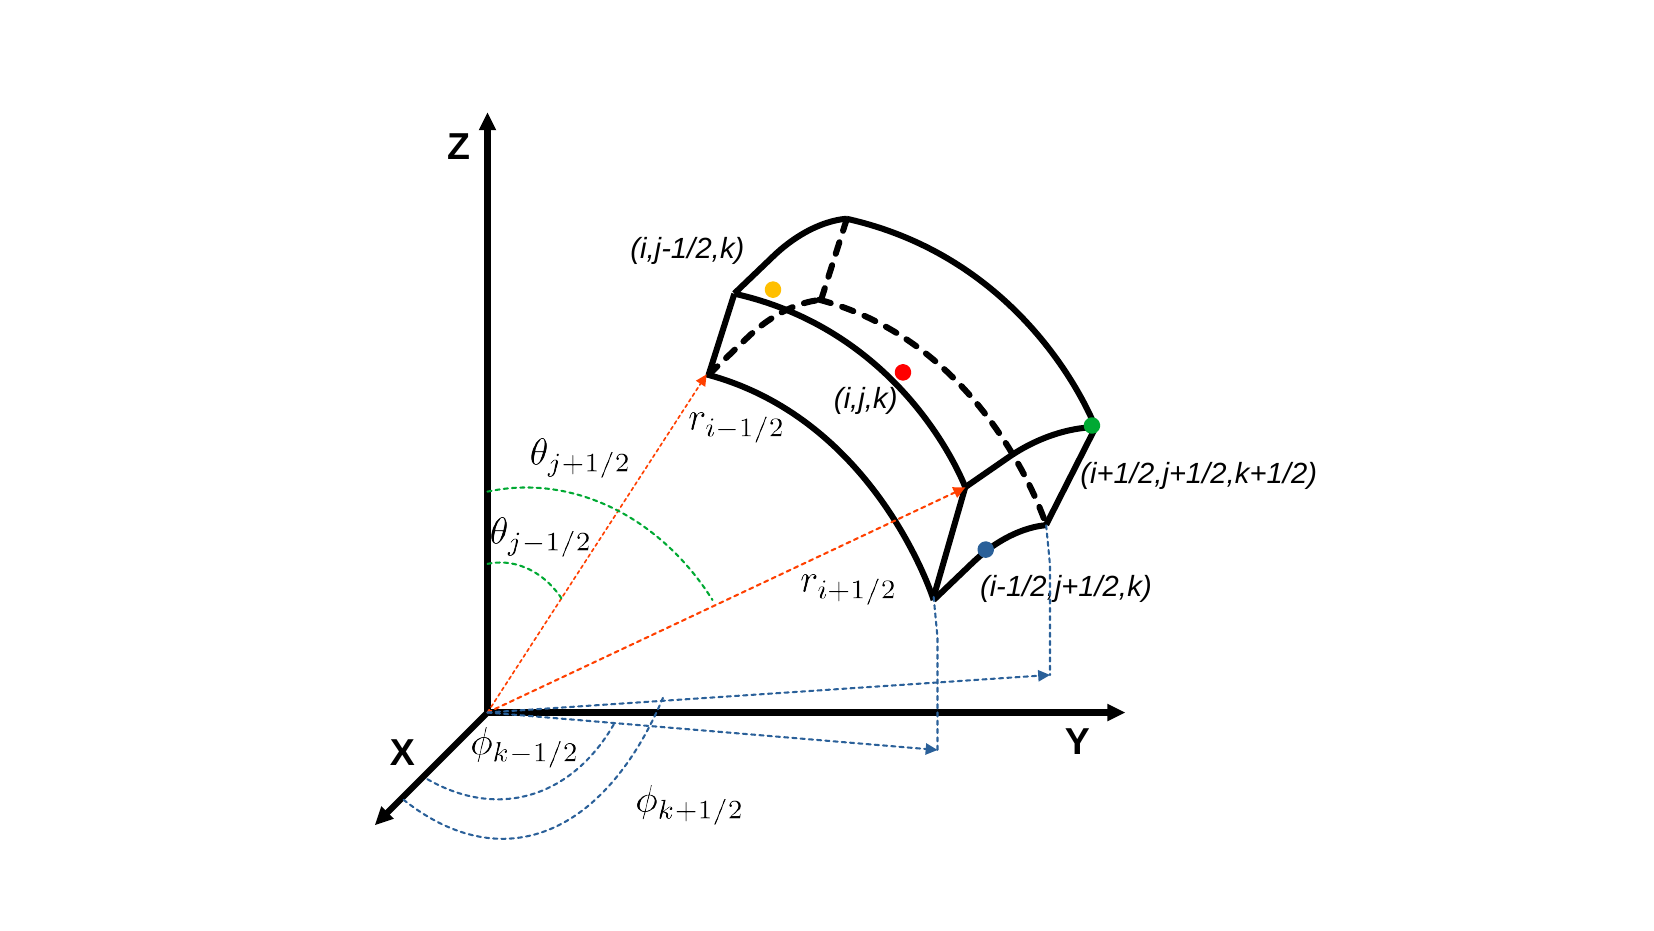

Z
(i,j-1/2,k)
(i,j,k)
(i+1/2,j+1/2,k+1/2)
(i-1/2,j+1/2,k)
Y
X